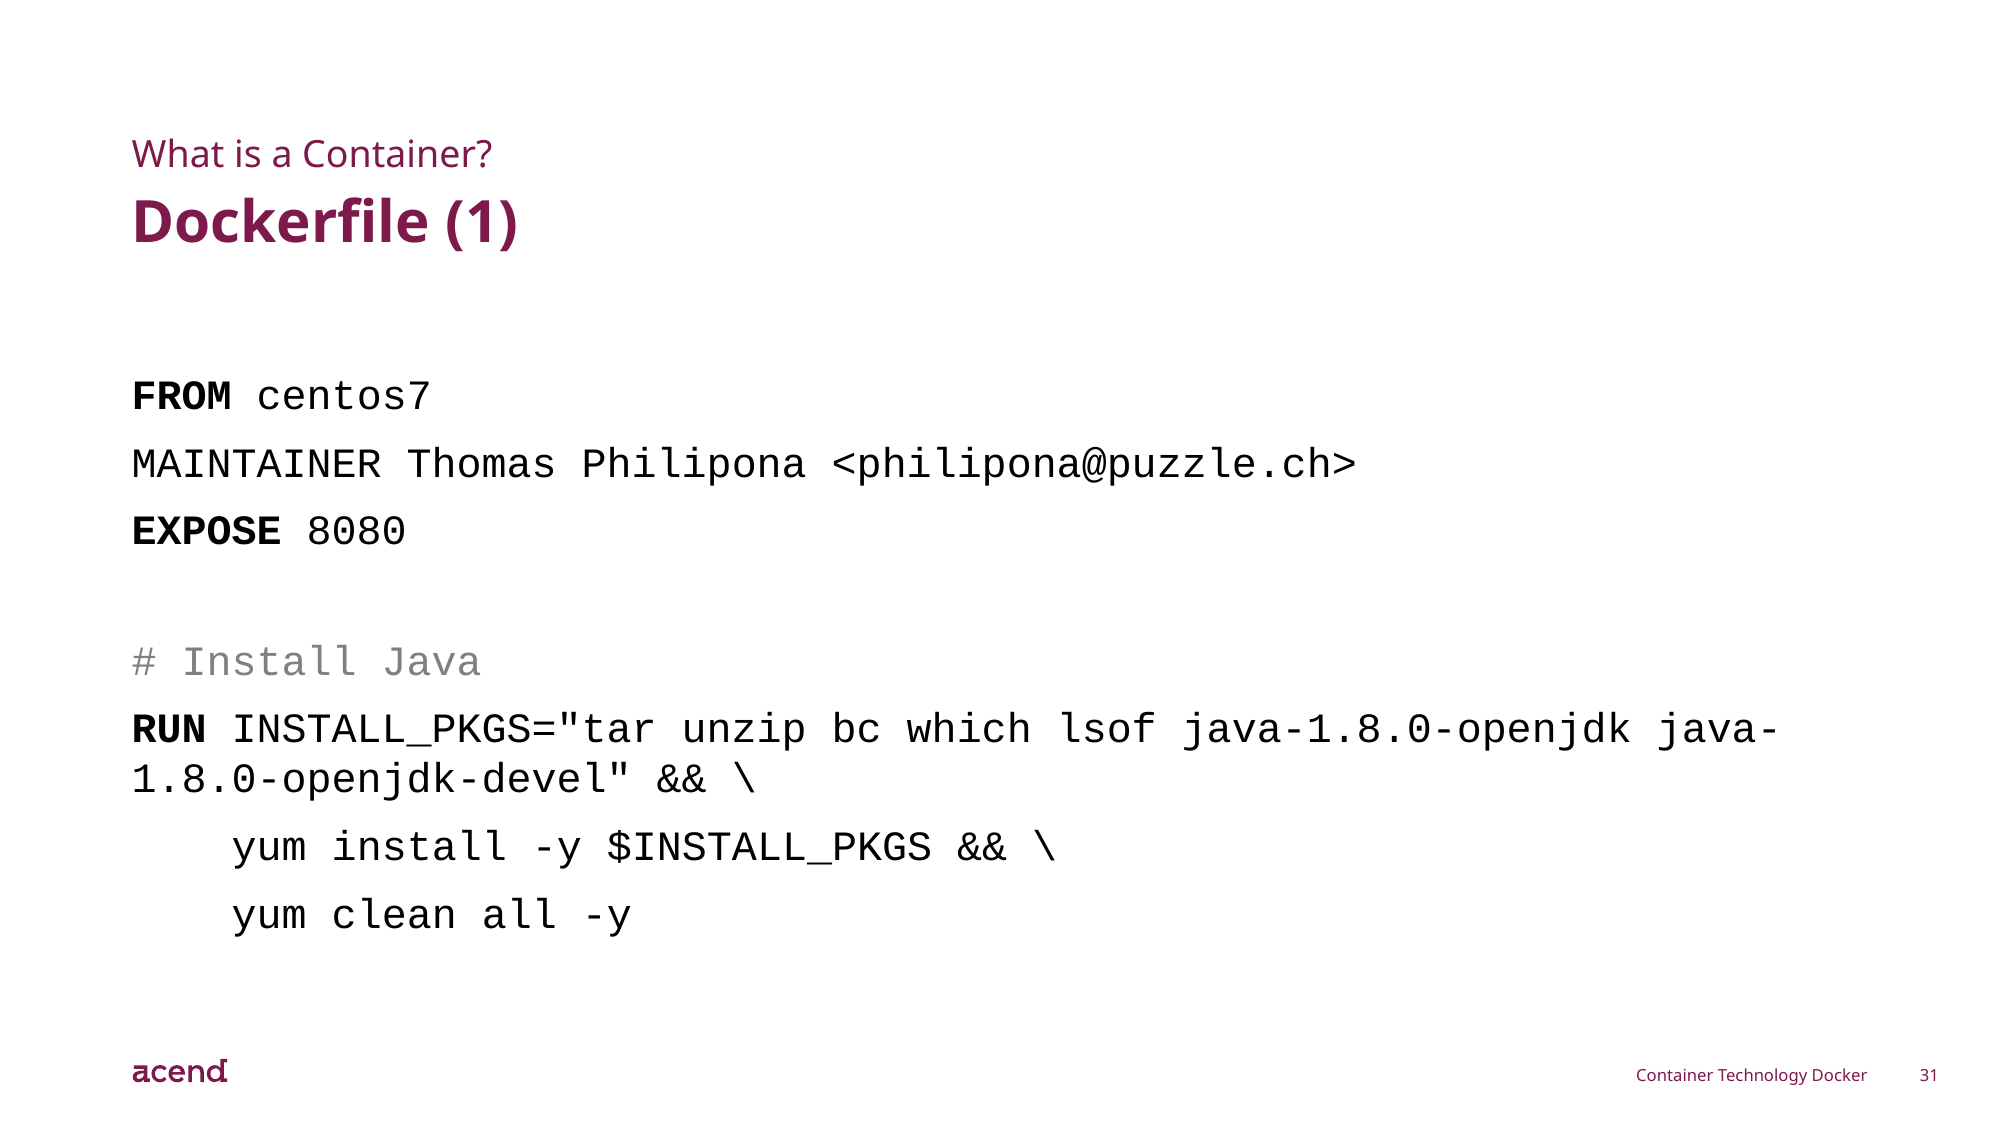

What is a Container?
Dockerfile (1)
# FROM centos7
MAINTAINER Thomas Philipona <philipona@puzzle.ch>
EXPOSE 8080
# Install Java
RUN INSTALL_PKGS="tar unzip bc which lsof java-1.8.0-openjdk java-1.8.0-openjdk-devel" && \
 yum install -y $INSTALL_PKGS && \
 yum clean all -y
Container Technology Docker
31